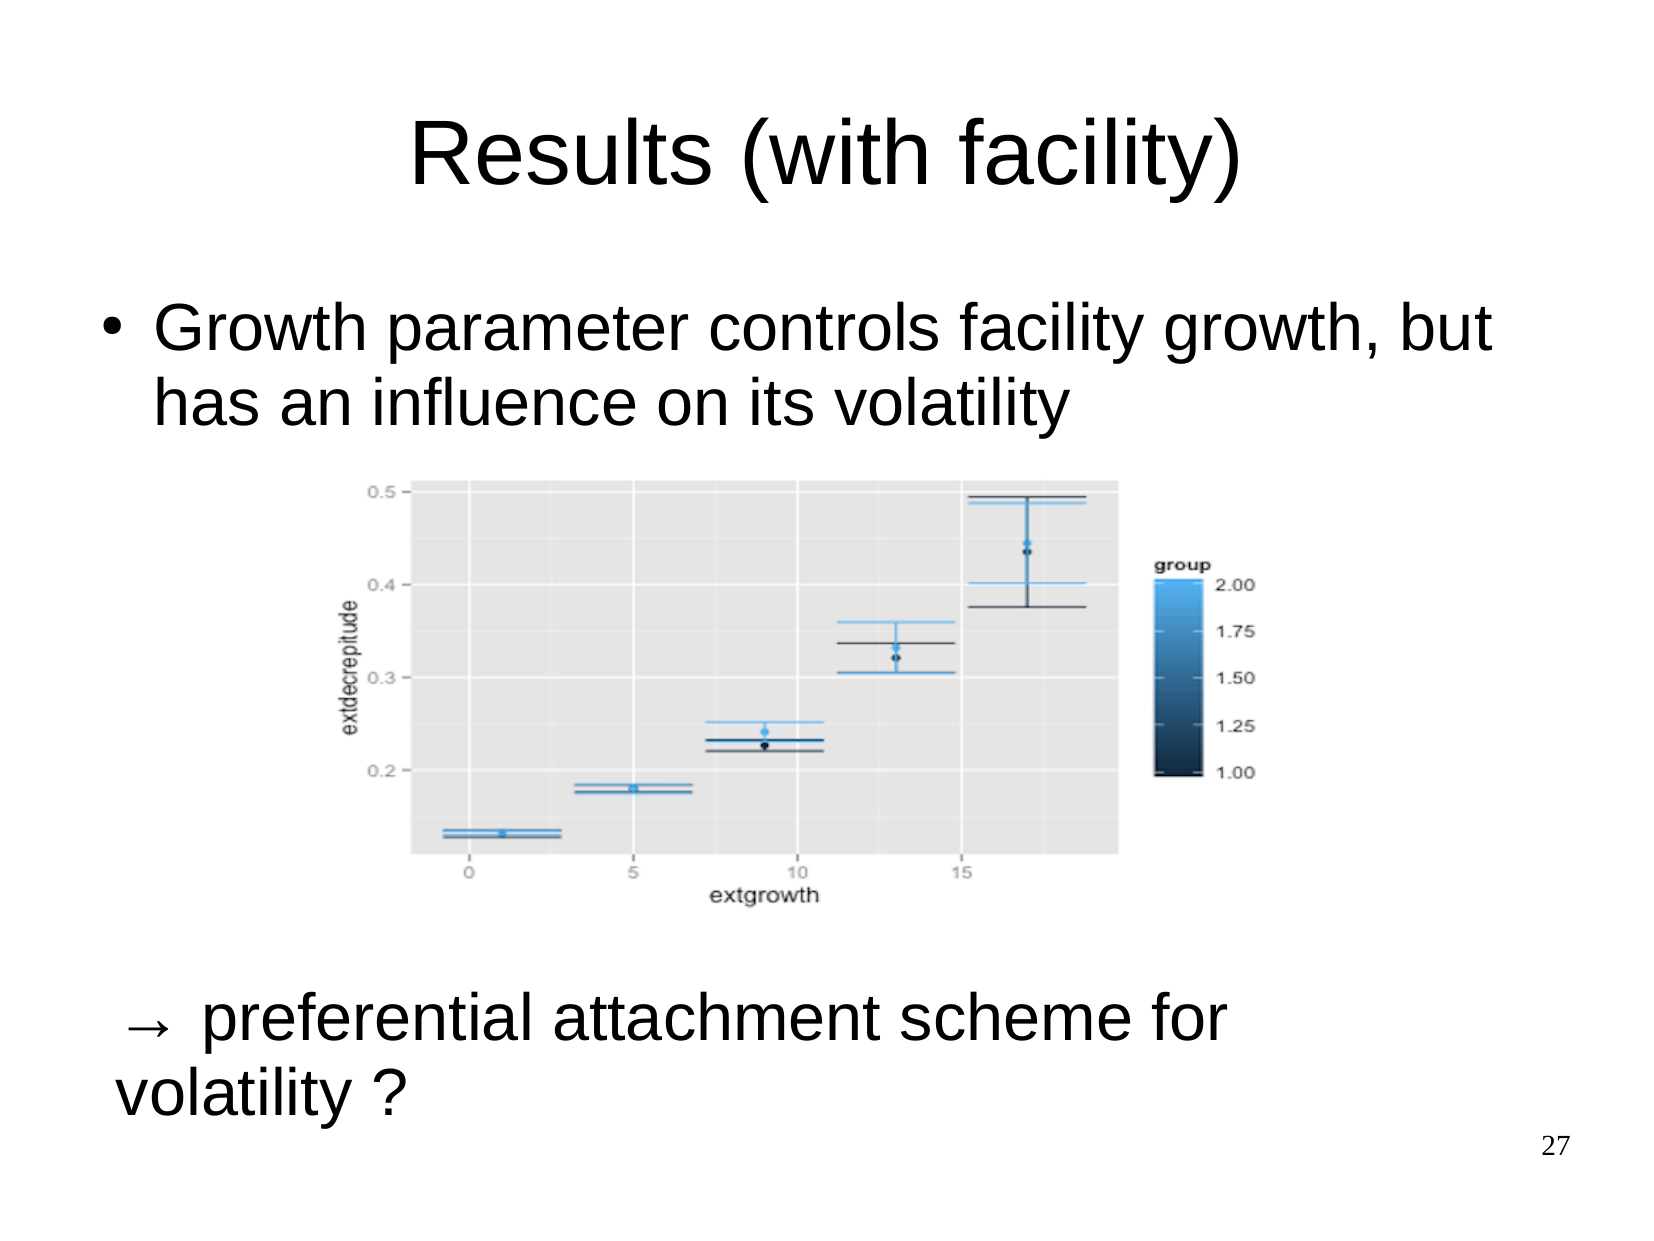

# Results (with facility)
Growth parameter controls facility growth, but has an influence on its volatility
→ preferential attachment scheme for volatility ?
27